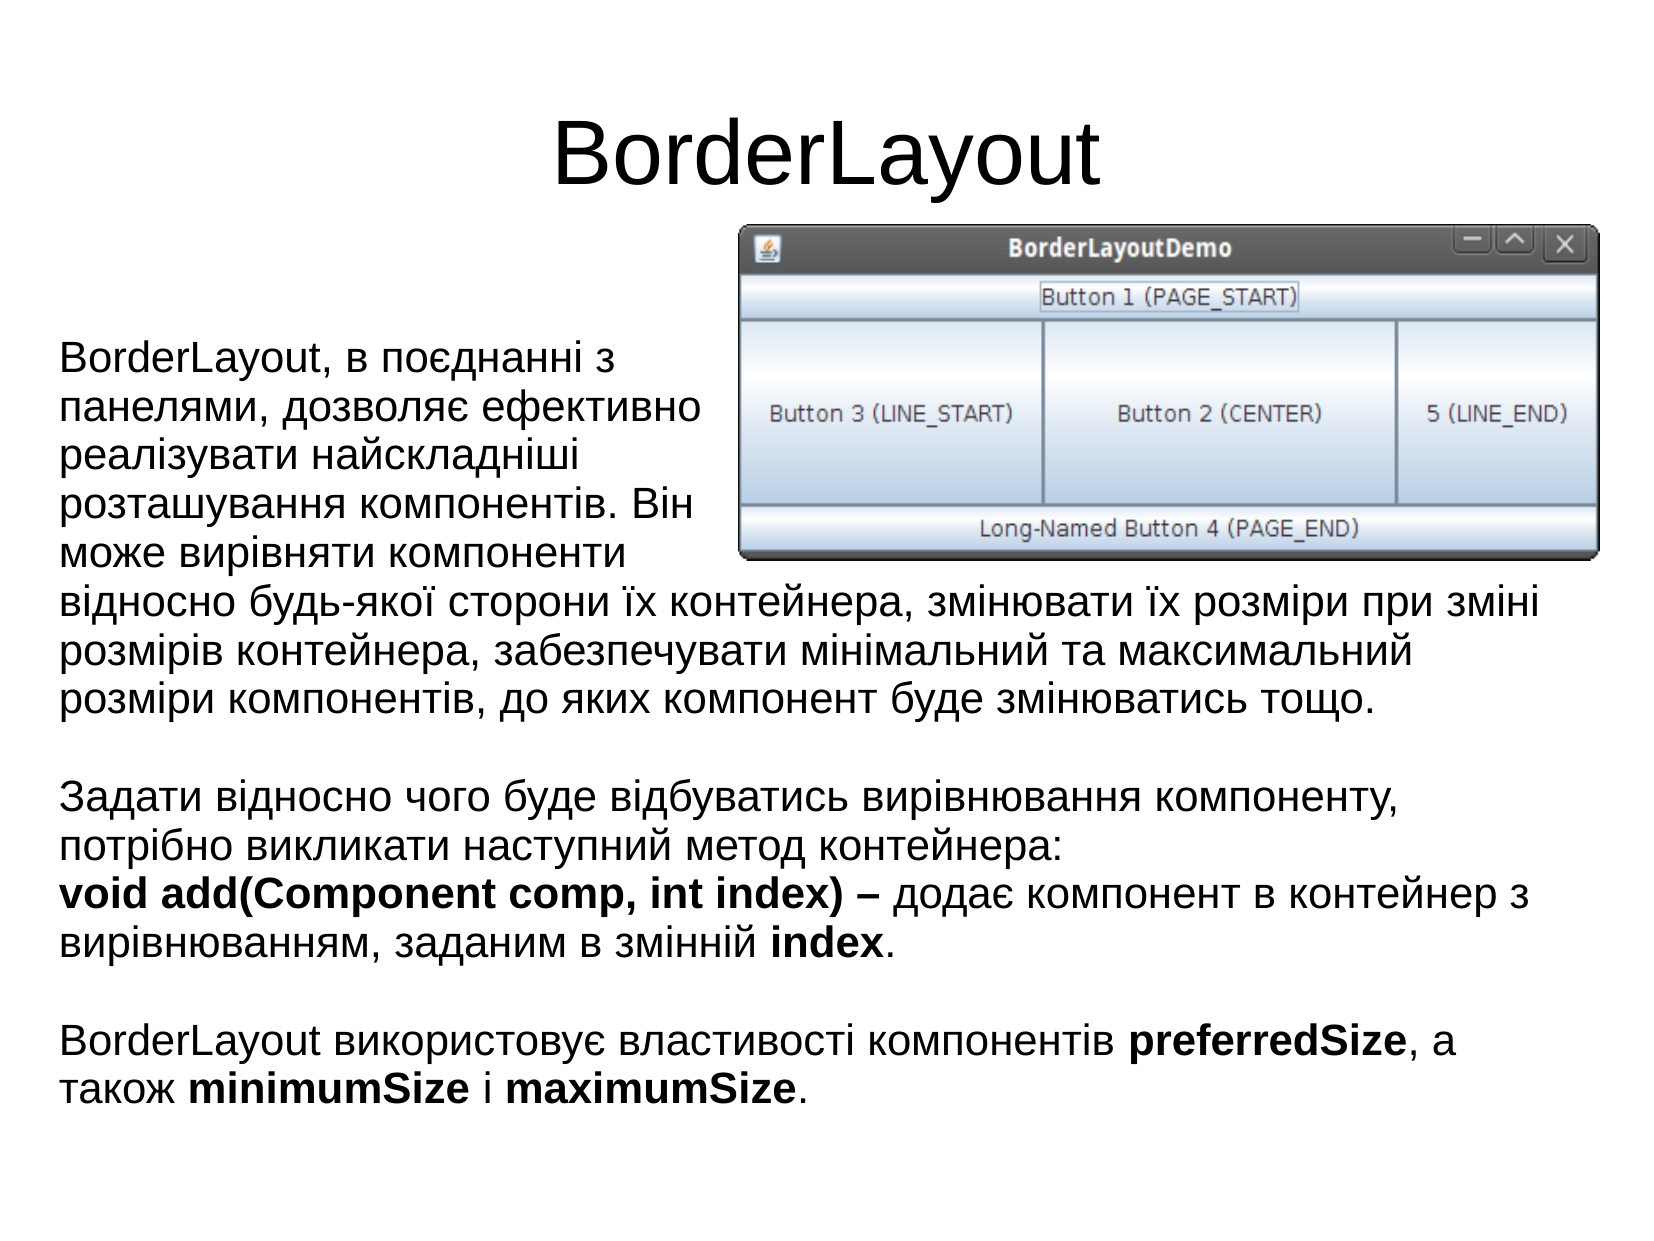

# BorderLayout
BorderLayout, в поєднанні з
панелями, дозволяє ефективно
реалізувати найскладніші
розташування компонентів. Він
може вирівняти компоненти
відносно будь-якої сторони їх контейнера, змінювати їх розміри при зміні розмірів контейнера, забезпечувати мінімальний та максимальний розміри компонентів, до яких компонент буде змінюватись тощо.
Задати відносно чого буде відбуватись вирівнювання компоненту, потрібно викликати наступний метод контейнера:
void add(Component comp, int index) – додає компонент в контейнер з вирівнюванням, заданим в змінній index.
BorderLayout використовує властивості компонентів preferredSize, а також minimumSize і maximumSize.